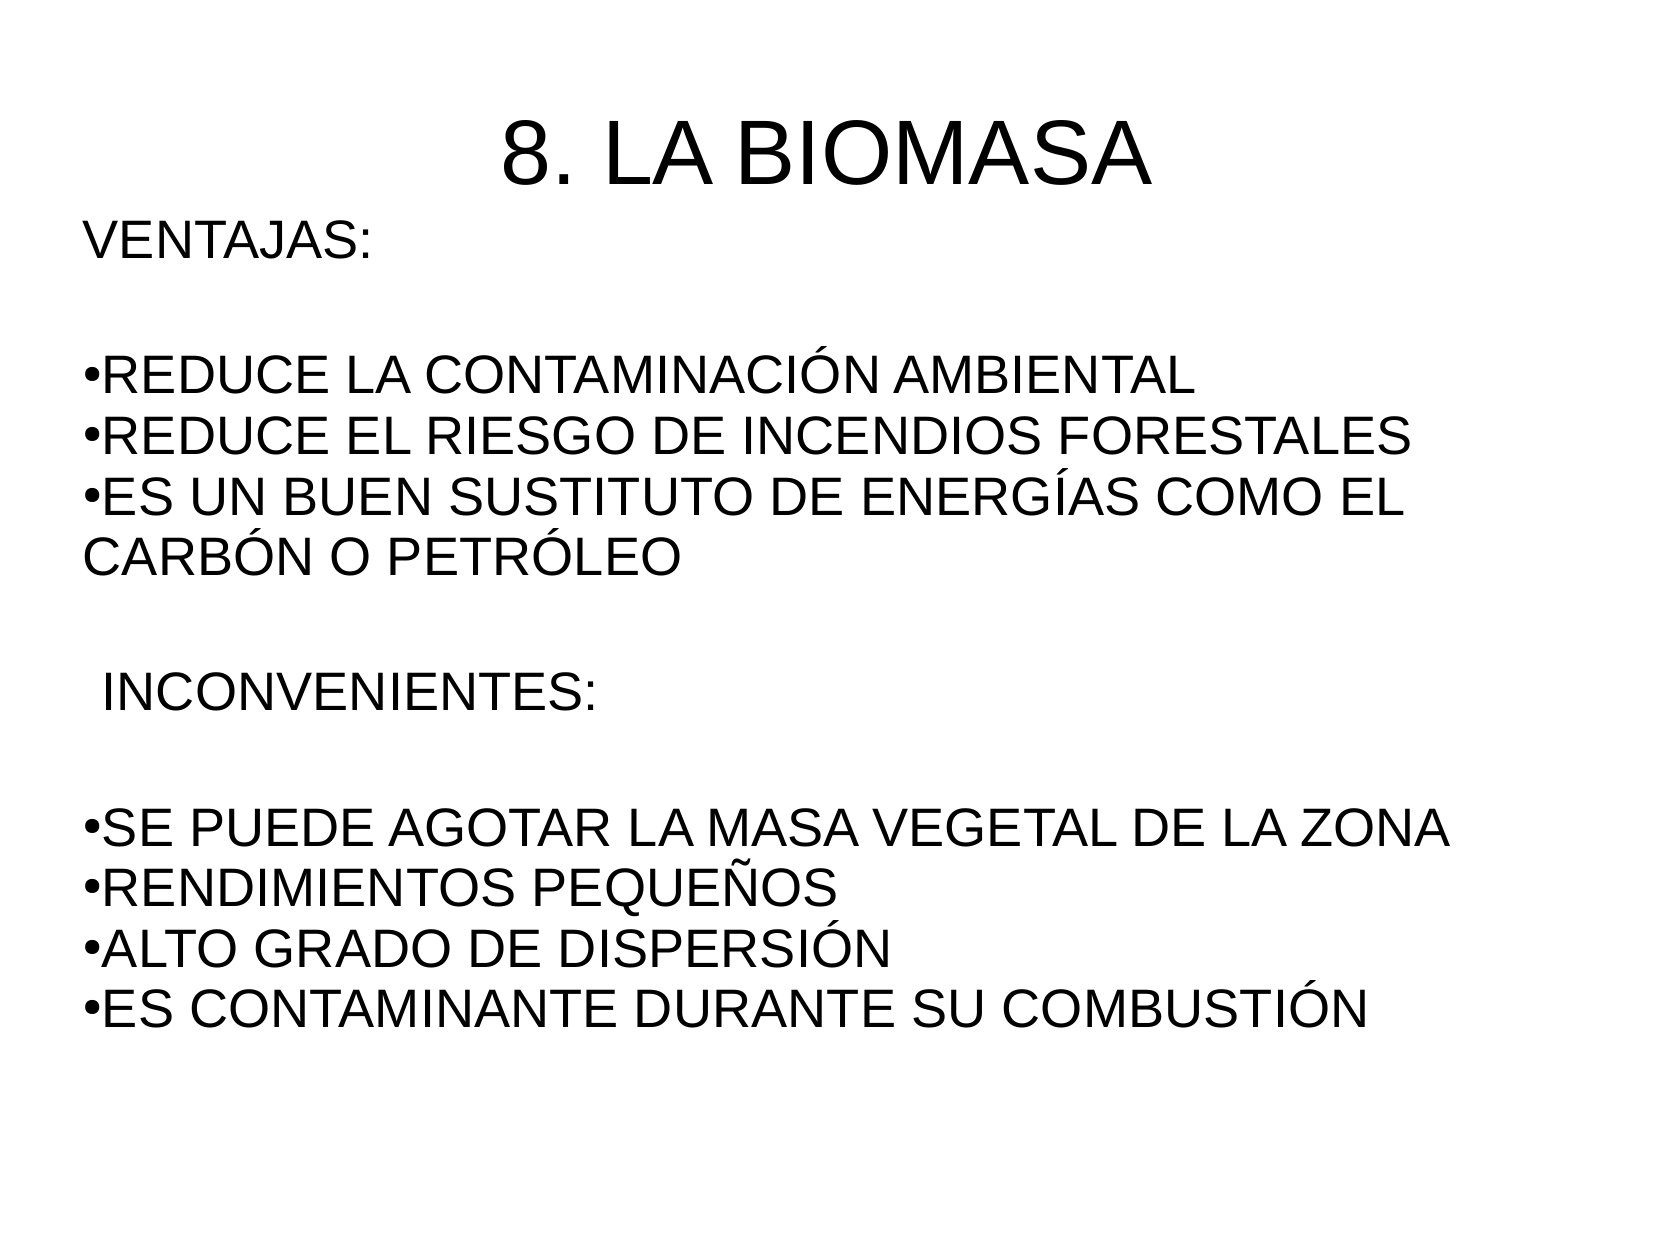

# 8. LA BIOMASA
VENTAJAS:
REDUCE LA CONTAMINACIÓN AMBIENTAL
REDUCE EL RIESGO DE INCENDIOS FORESTALES
ES UN BUEN SUSTITUTO DE ENERGÍAS COMO EL CARBÓN O PETRÓLEO
INCONVENIENTES:
SE PUEDE AGOTAR LA MASA VEGETAL DE LA ZONA
RENDIMIENTOS PEQUEÑOS
ALTO GRADO DE DISPERSIÓN
ES CONTAMINANTE DURANTE SU COMBUSTIÓN